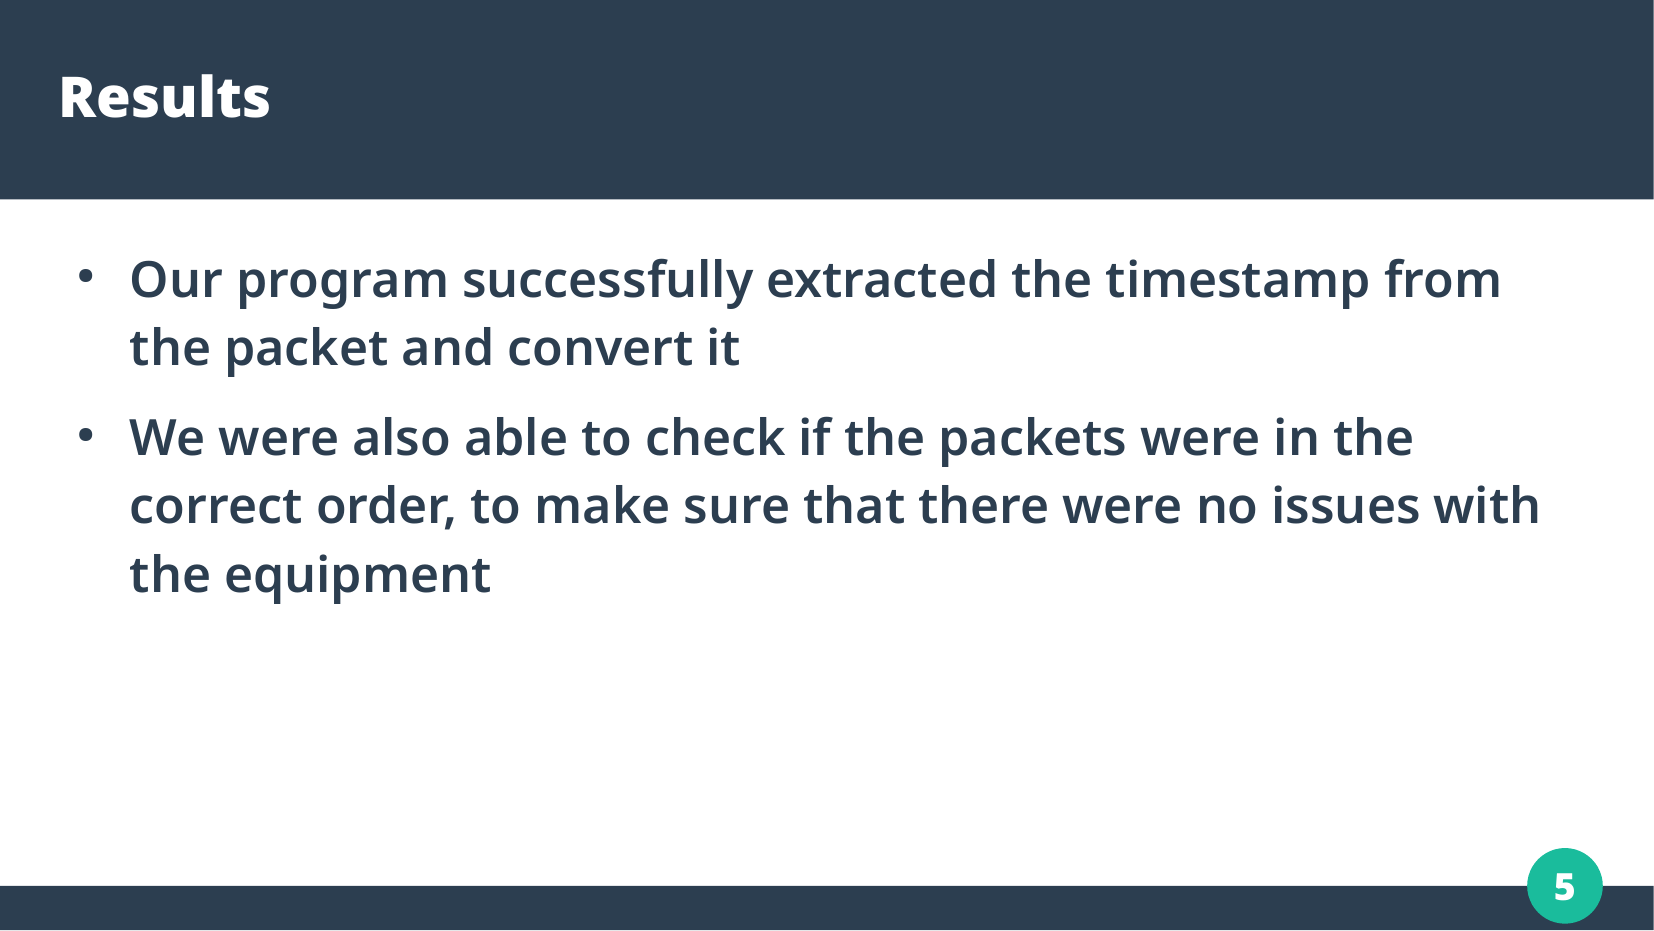

# Results
Our program successfully extracted the timestamp from the packet and convert it
We were also able to check if the packets were in the correct order, to make sure that there were no issues with the equipment